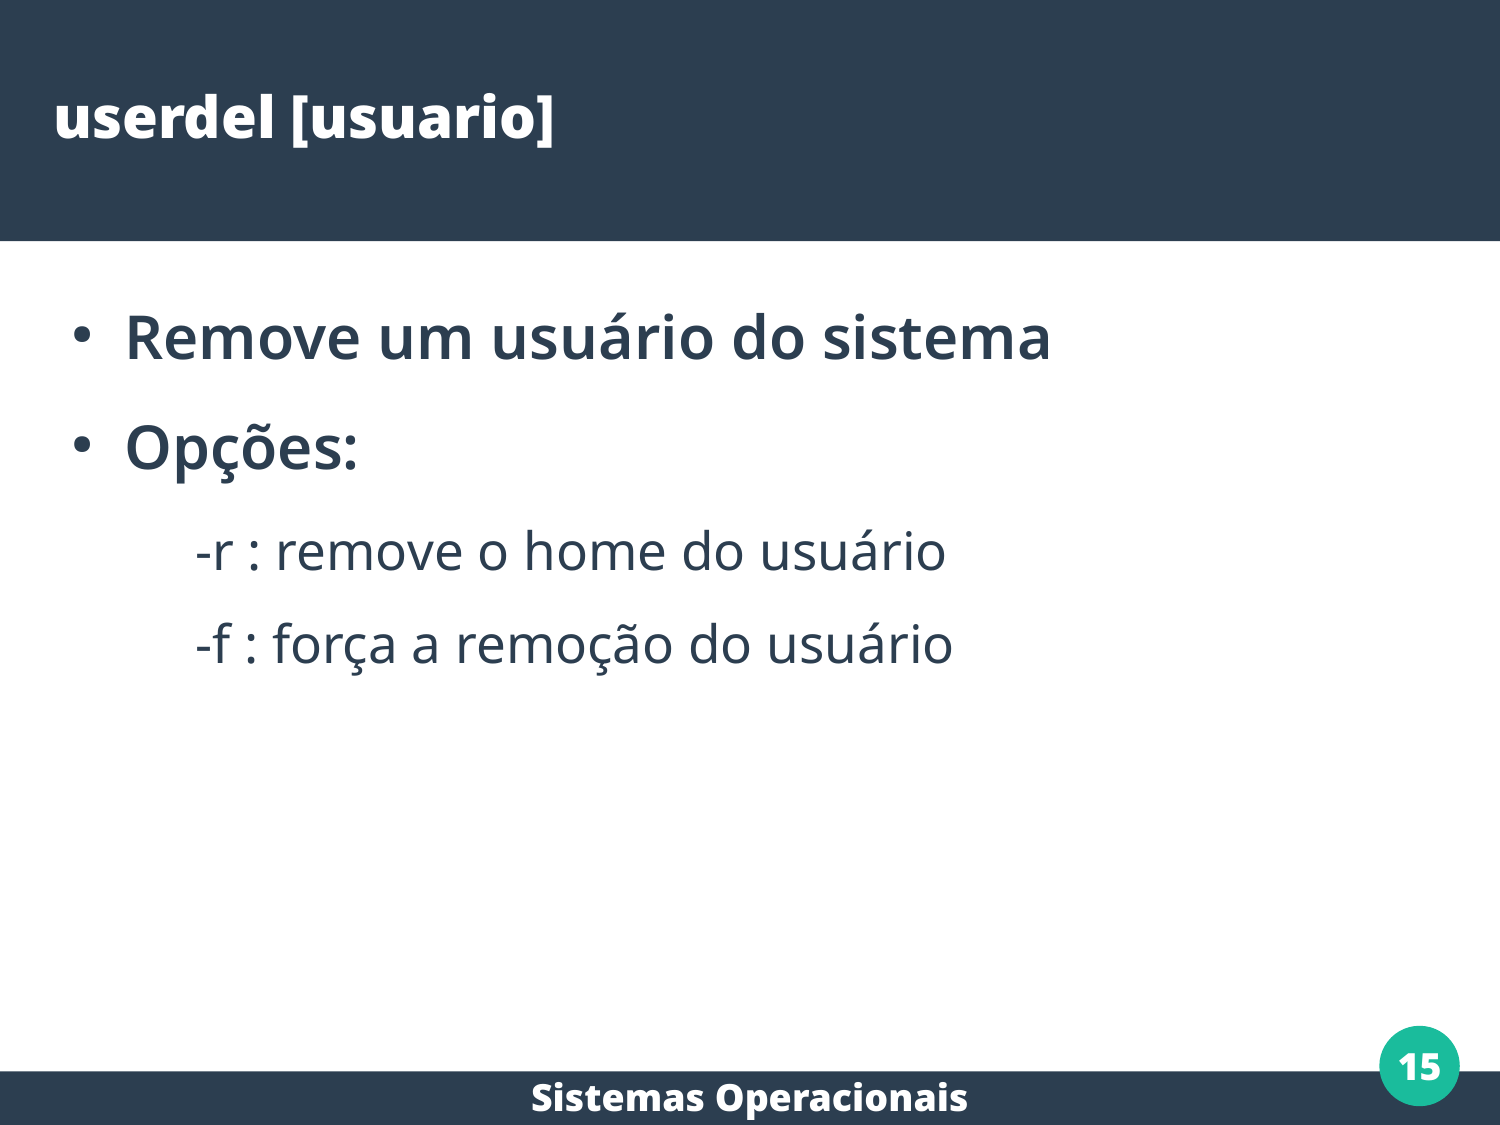

# userdel [usuario]
Remove um usuário do sistema
Opções:
-r : remove o home do usuário
-f : força a remoção do usuário
15
Sistemas Operacionais